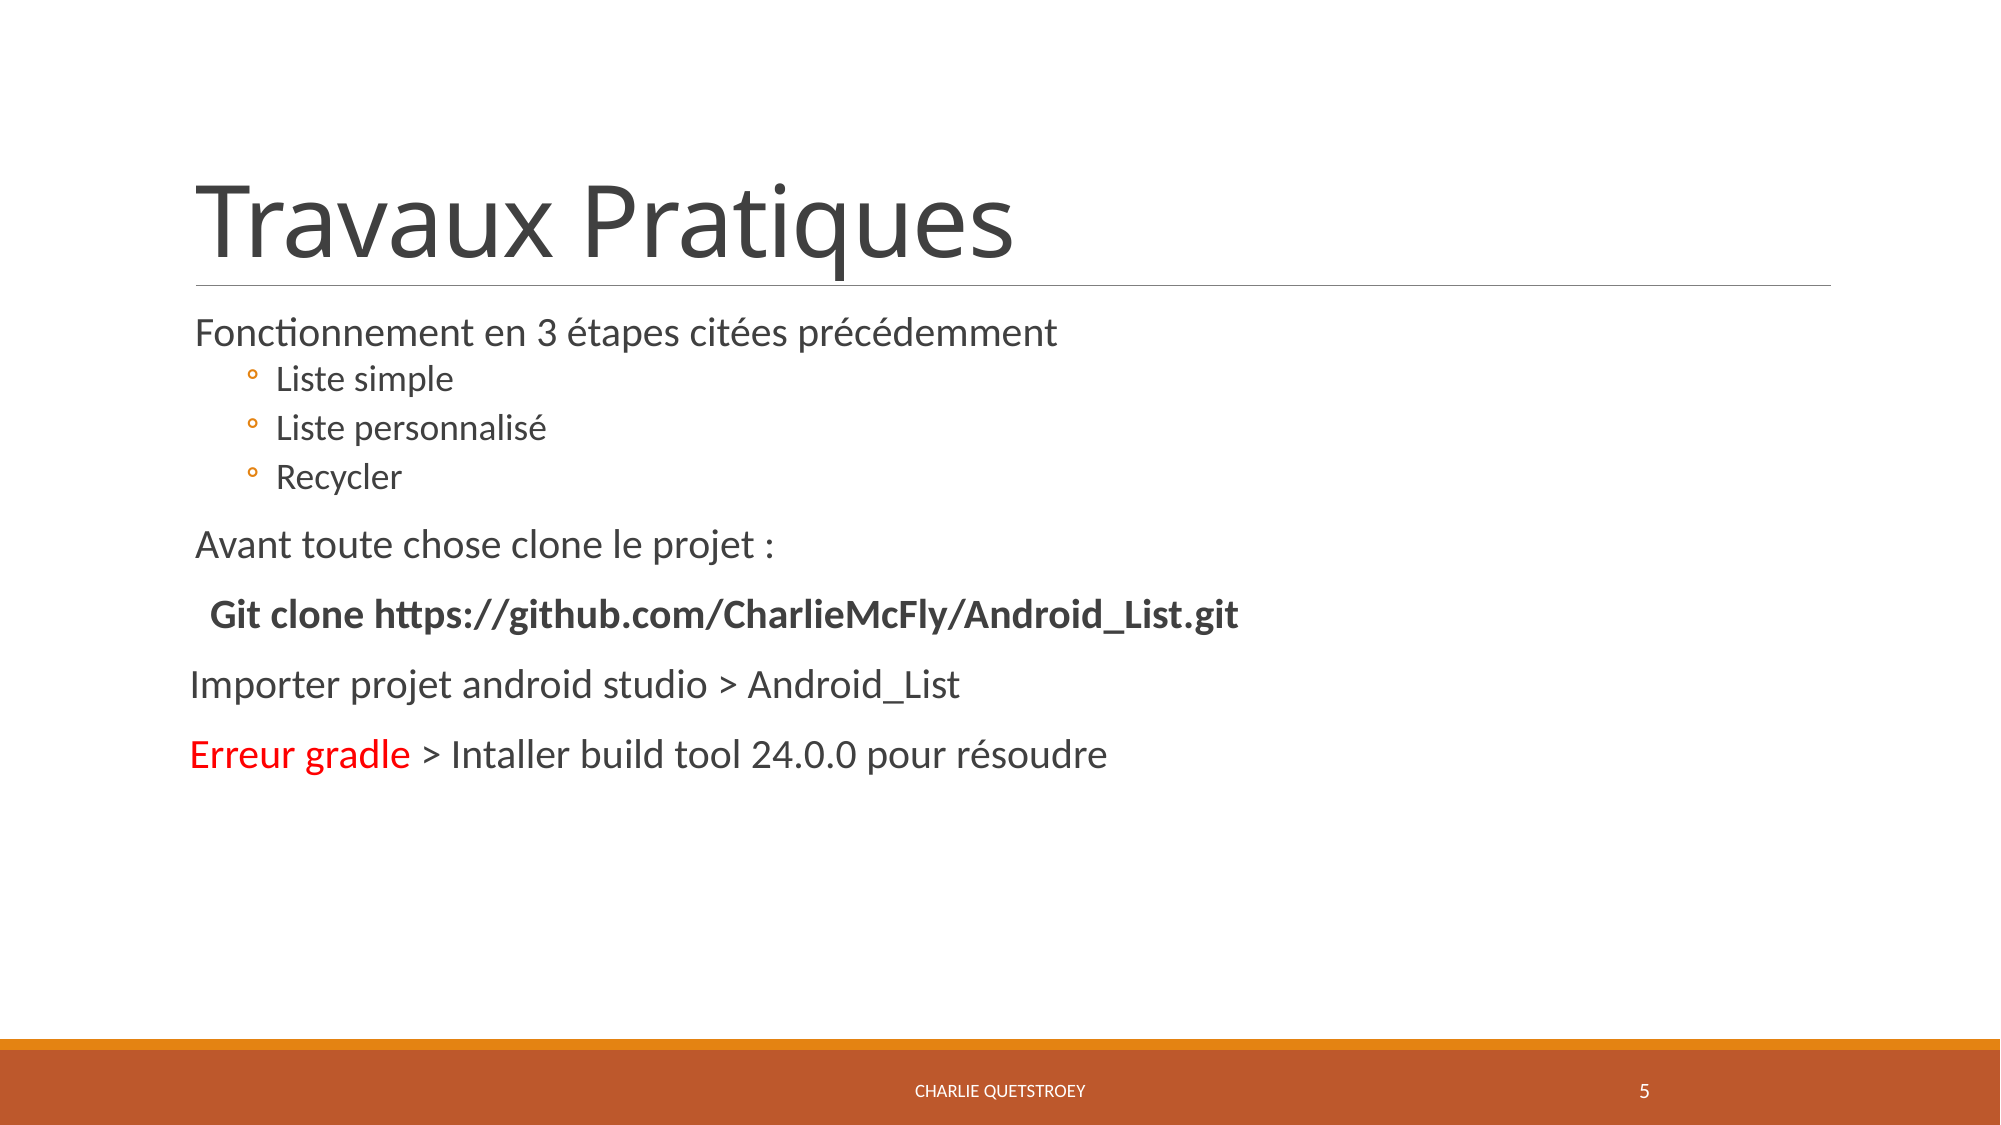

# Travaux Pratiques
Fonctionnement en 3 étapes citées précédemment
Liste simple
Liste personnalisé
Recycler
Avant toute chose clone le projet :
Git clone https://github.com/CharlieMcFly/Android_List.git
 Importer projet android studio > Android_List
 Erreur gradle > Intaller build tool 24.0.0 pour résoudre
Charlie Quetstroey